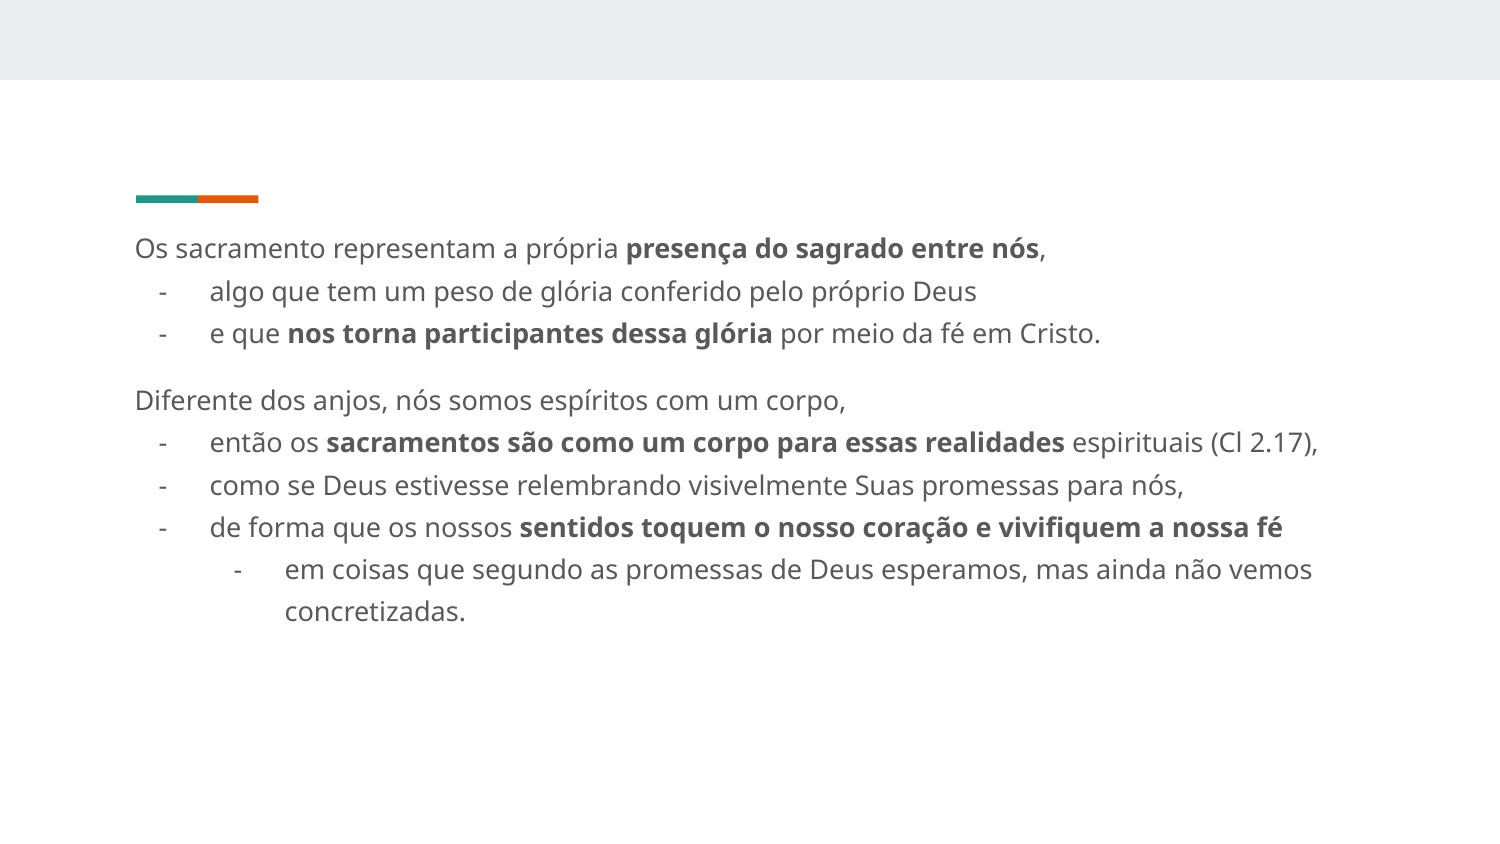

#
Os sacramento representam a própria presença do sagrado entre nós,
algo que tem um peso de glória conferido pelo próprio Deus
e que nos torna participantes dessa glória por meio da fé em Cristo.
Diferente dos anjos, nós somos espíritos com um corpo,
então os sacramentos são como um corpo para essas realidades espirituais (Cl 2.17),
como se Deus estivesse relembrando visivelmente Suas promessas para nós,
de forma que os nossos sentidos toquem o nosso coração e vivifiquem a nossa fé
em coisas que segundo as promessas de Deus esperamos, mas ainda não vemos concretizadas.